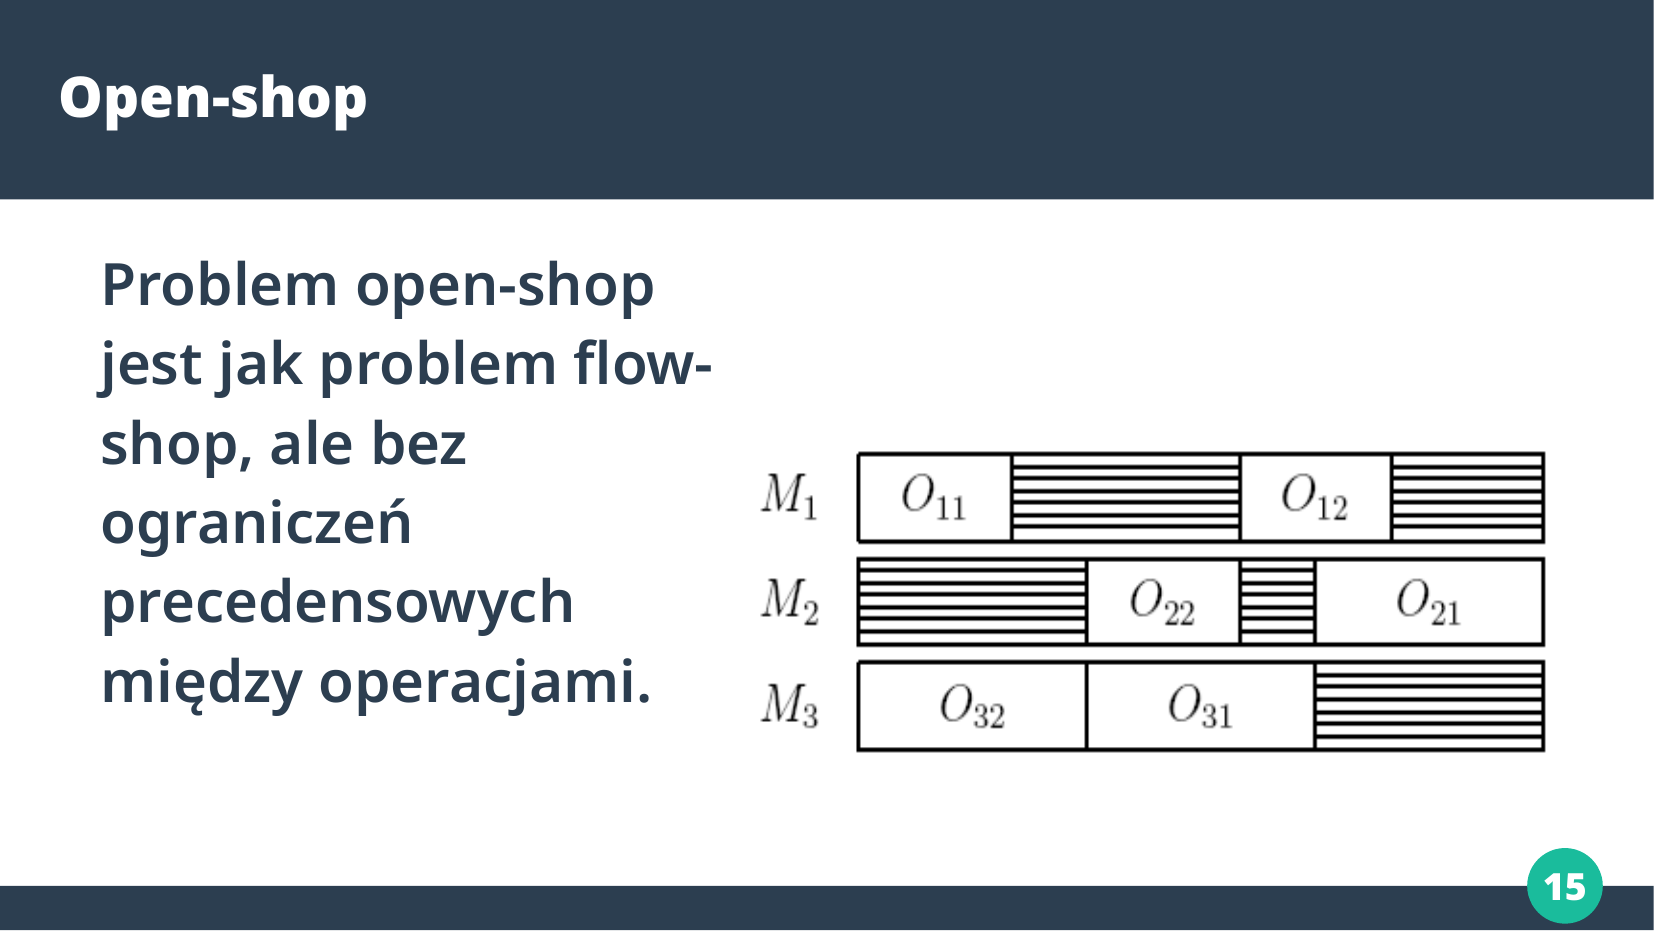

# Open-shop
Problem open-shop jest jak problem flow-shop, ale bez ograniczeń precedensowych między operacjami.